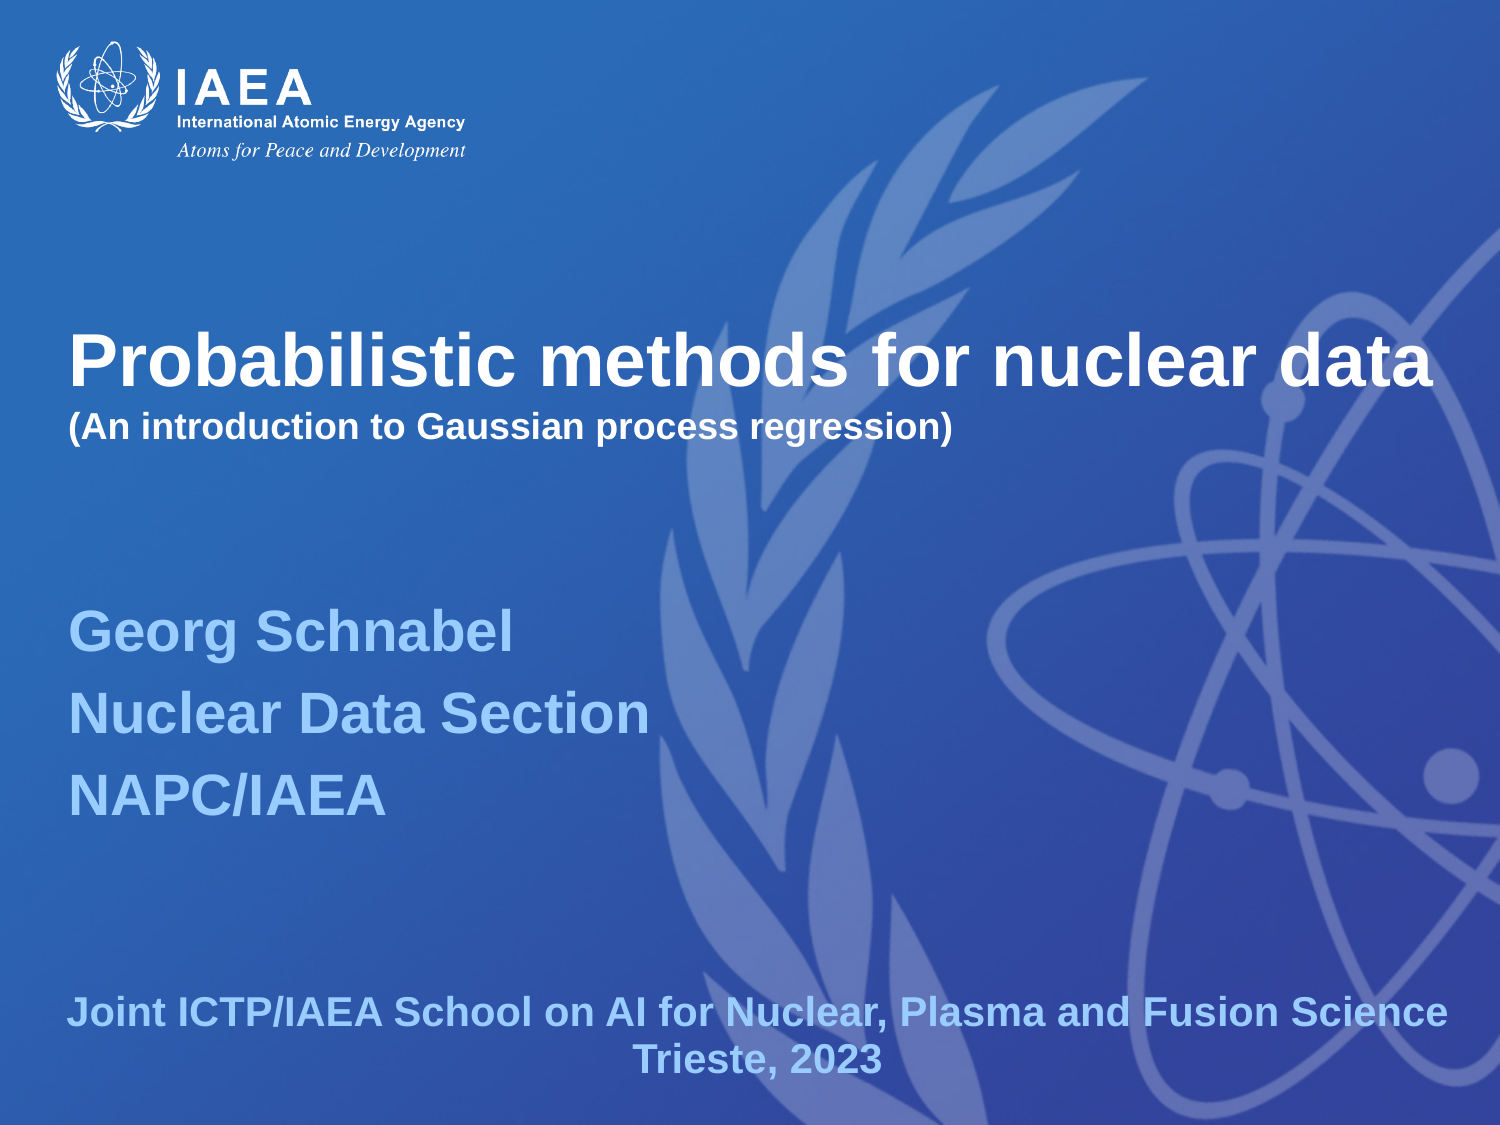

# Probabilistic methods for nuclear data (An introduction to Gaussian process regression)
Georg Schnabel
Nuclear Data Section
NAPC/IAEA
Joint ICTP/IAEA School on AI for Nuclear, Plasma and Fusion Science
Trieste, 2023